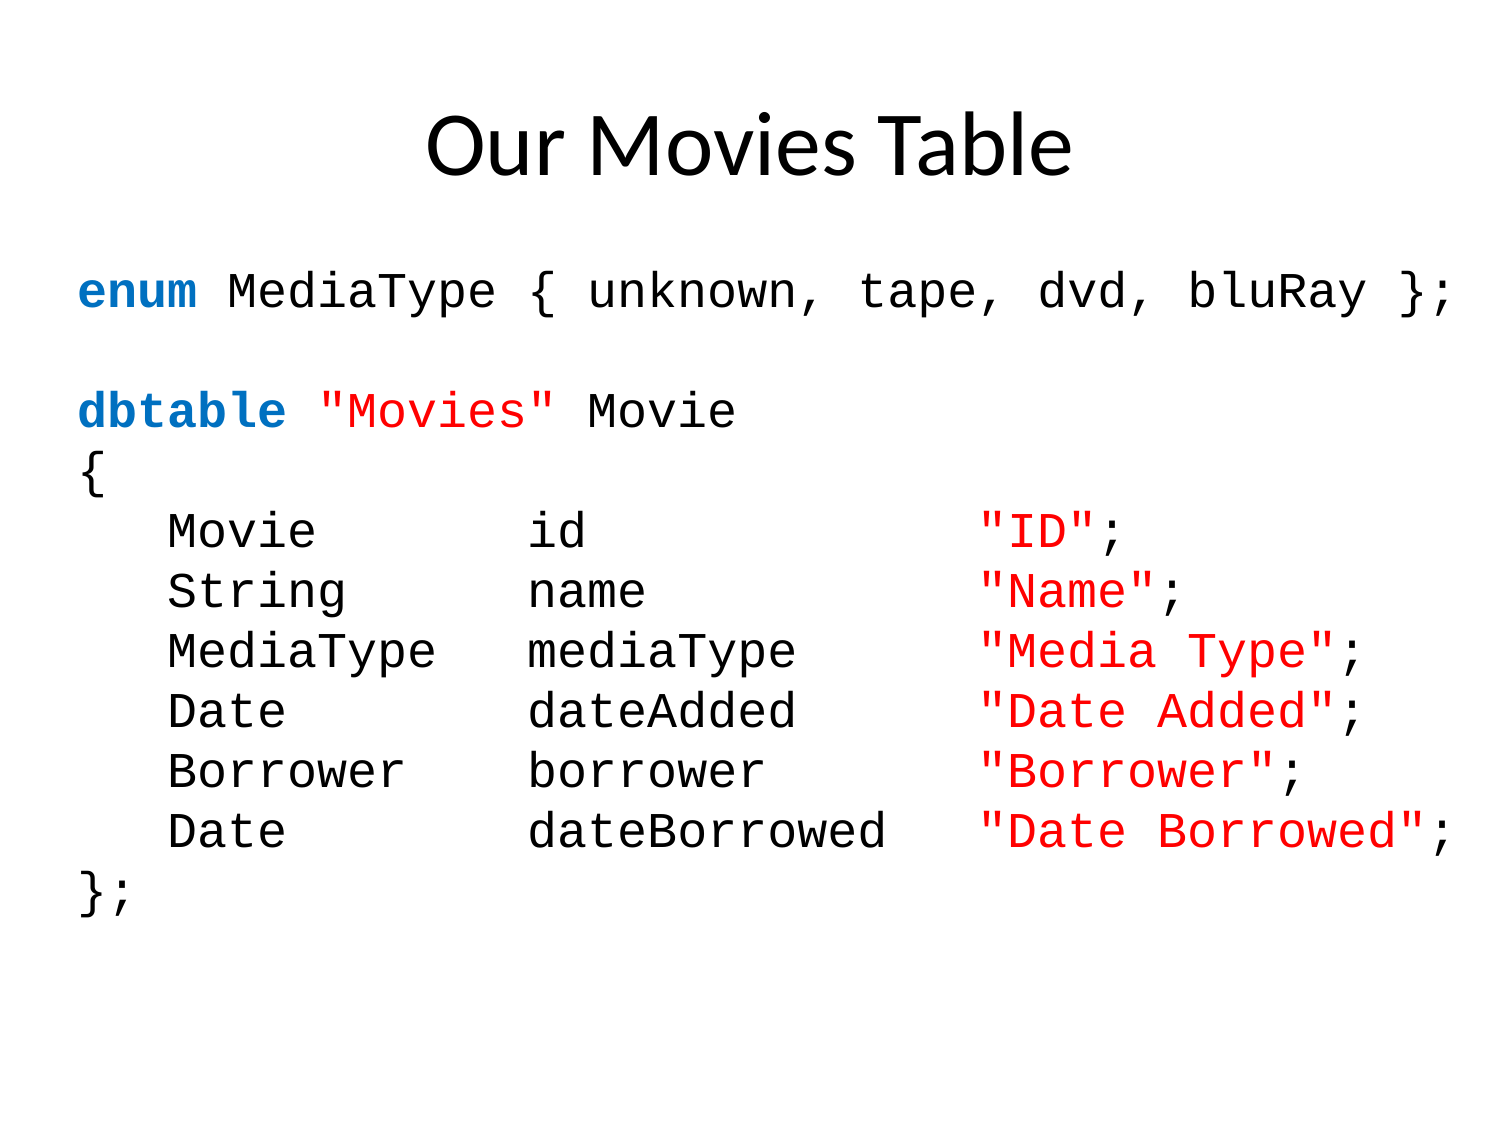

# Our Movies Table
enum MediaType { unknown, tape, dvd, bluRay };
dbtable "Movies" Movie
{
 Movie id "ID";
 String name "Name";
 MediaType mediaType "Media Type";
 Date dateAdded "Date Added";
 Borrower borrower "Borrower";
 Date dateBorrowed "Date Borrowed";
};